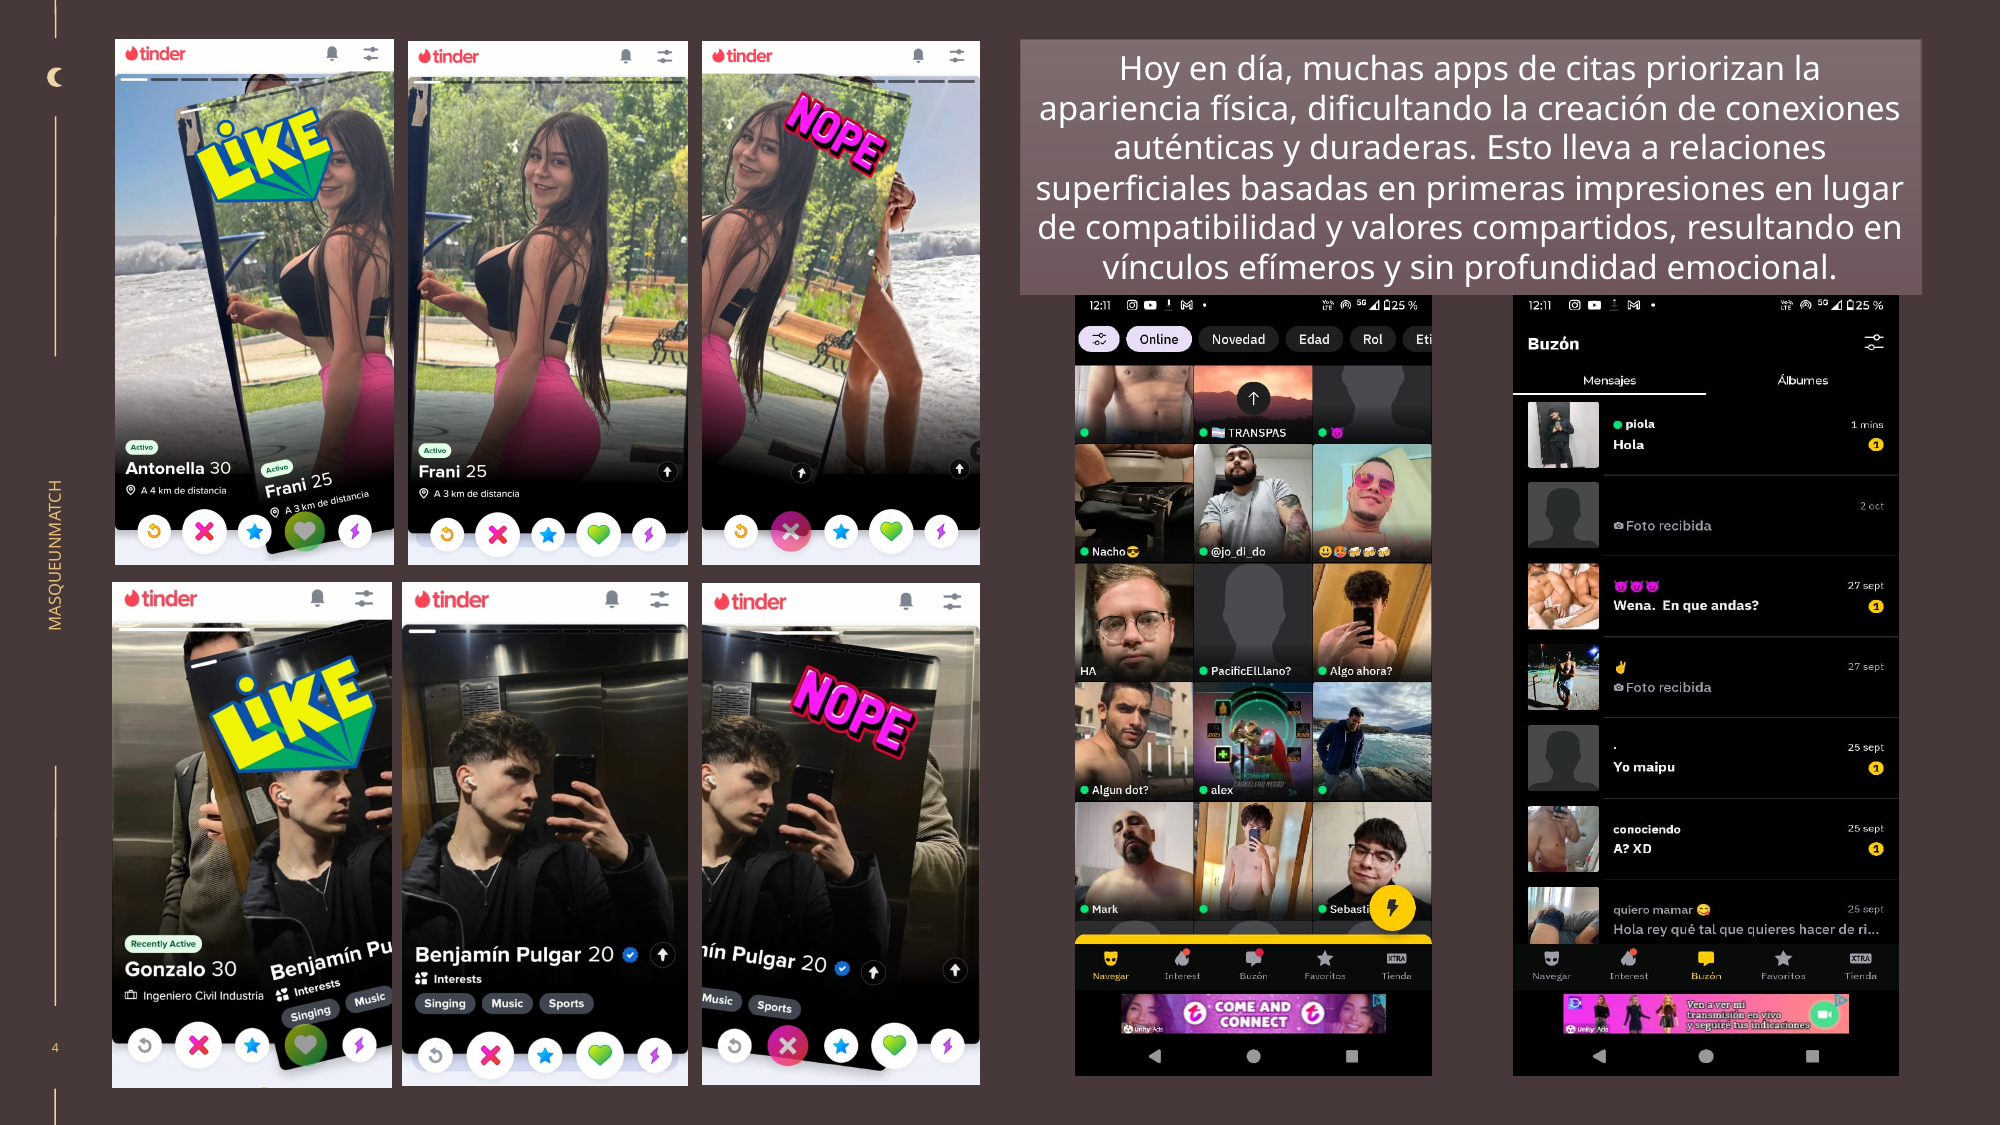

Hoy en día, muchas apps de citas priorizan la apariencia física, dificultando la creación de conexiones auténticas y duraderas. Esto lleva a relaciones superficiales basadas en primeras impresiones en lugar de compatibilidad y valores compartidos, resultando en vínculos efímeros y sin profundidad emocional.
 MASQUEUNMATCH